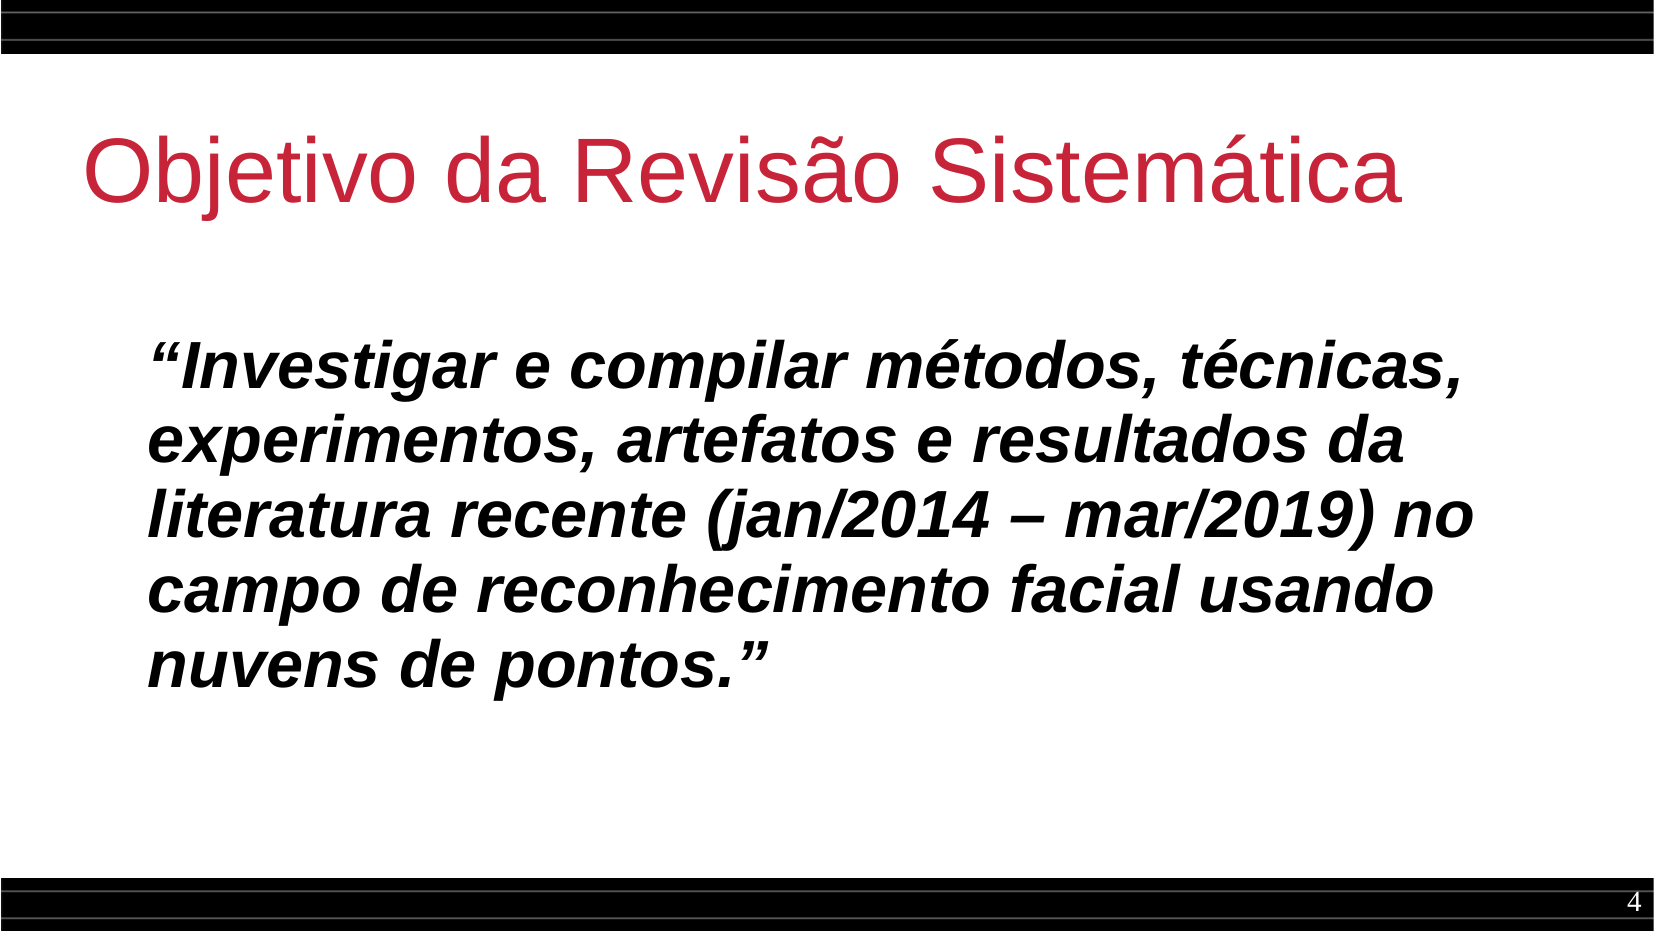

# Objetivo da Revisão Sistemática
“Investigar e compilar métodos, técnicas, experimentos, artefatos e resultados da literatura recente (jan/2014 – mar/2019) no campo de reconhecimento facial usando nuvens de pontos.”